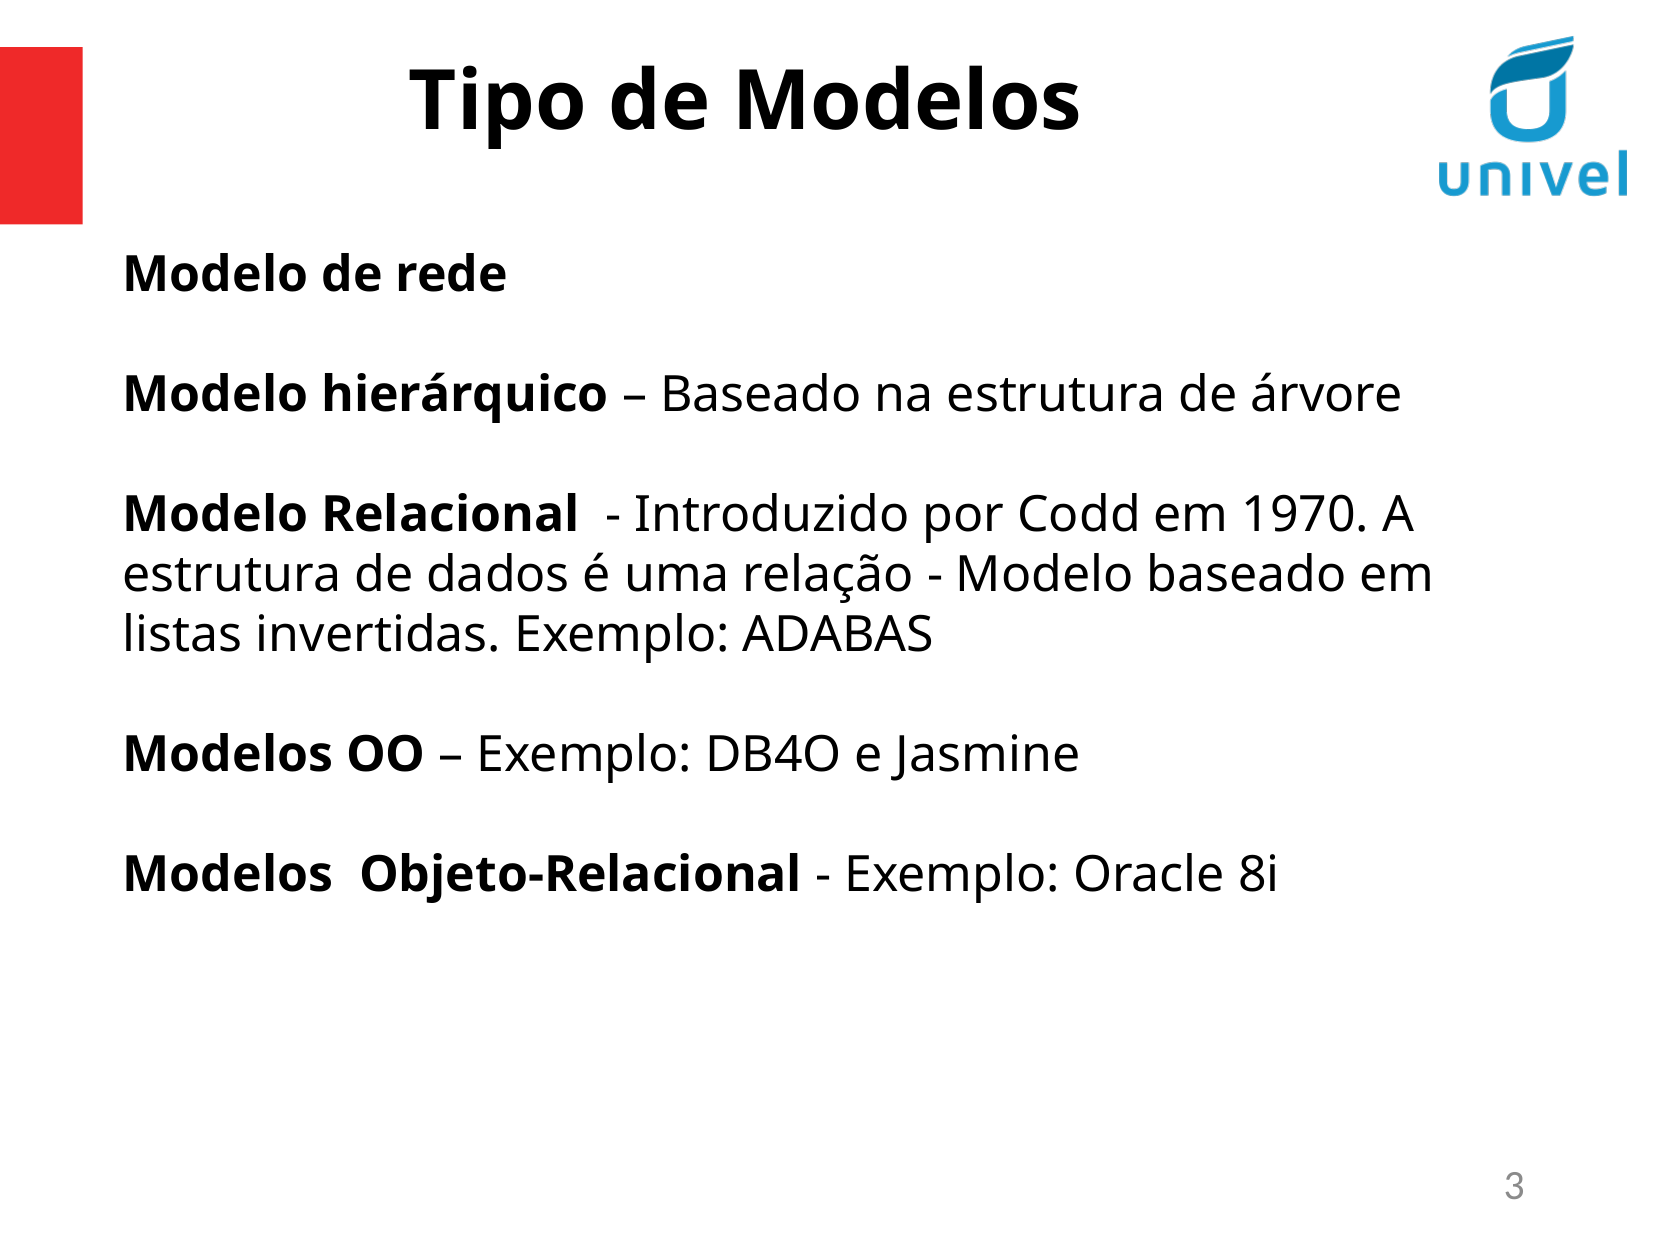

# Tipo de Modelos
Modelo de rede
Modelo hierárquico – Baseado na estrutura de árvore
Modelo Relacional - Introduzido por Codd em 1970. A estrutura de dados é uma relação - Modelo baseado em listas invertidas. Exemplo: ADABAS
Modelos OO – Exemplo: DB4O e Jasmine
Modelos Objeto-Relacional - Exemplo: Oracle 8i